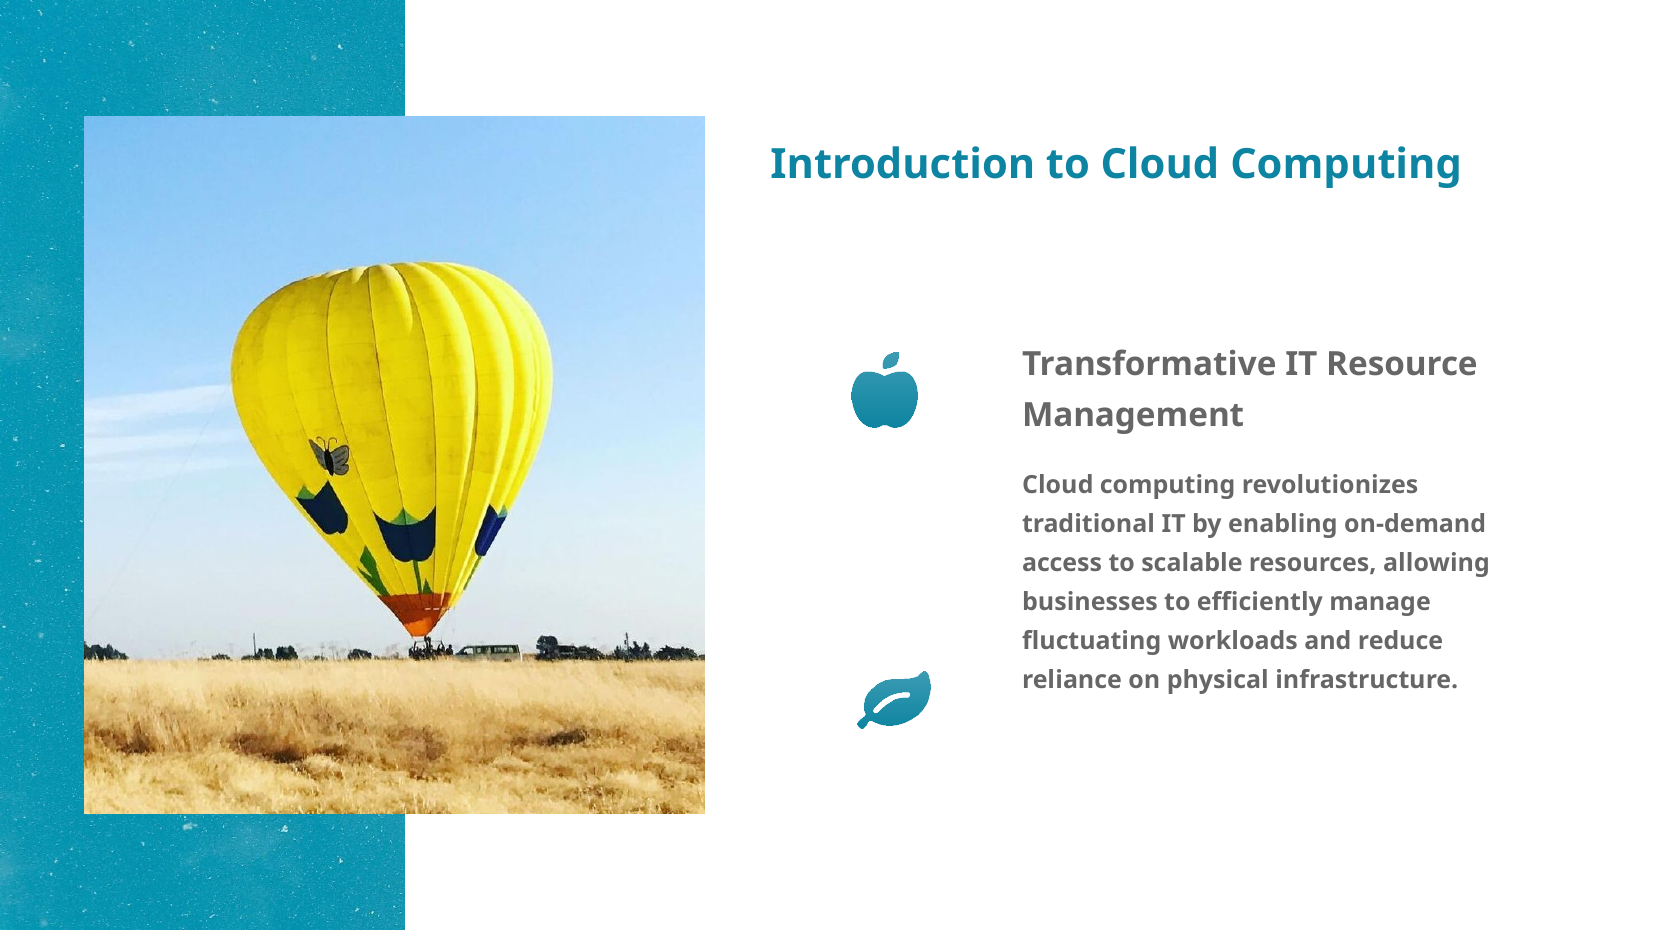

# Introduction to Cloud Computing
Transformative IT Resource Management
Cloud computing revolutionizes traditional IT by enabling on-demand access to scalable resources, allowing businesses to efficiently manage fluctuating workloads and reduce reliance on physical infrastructure.